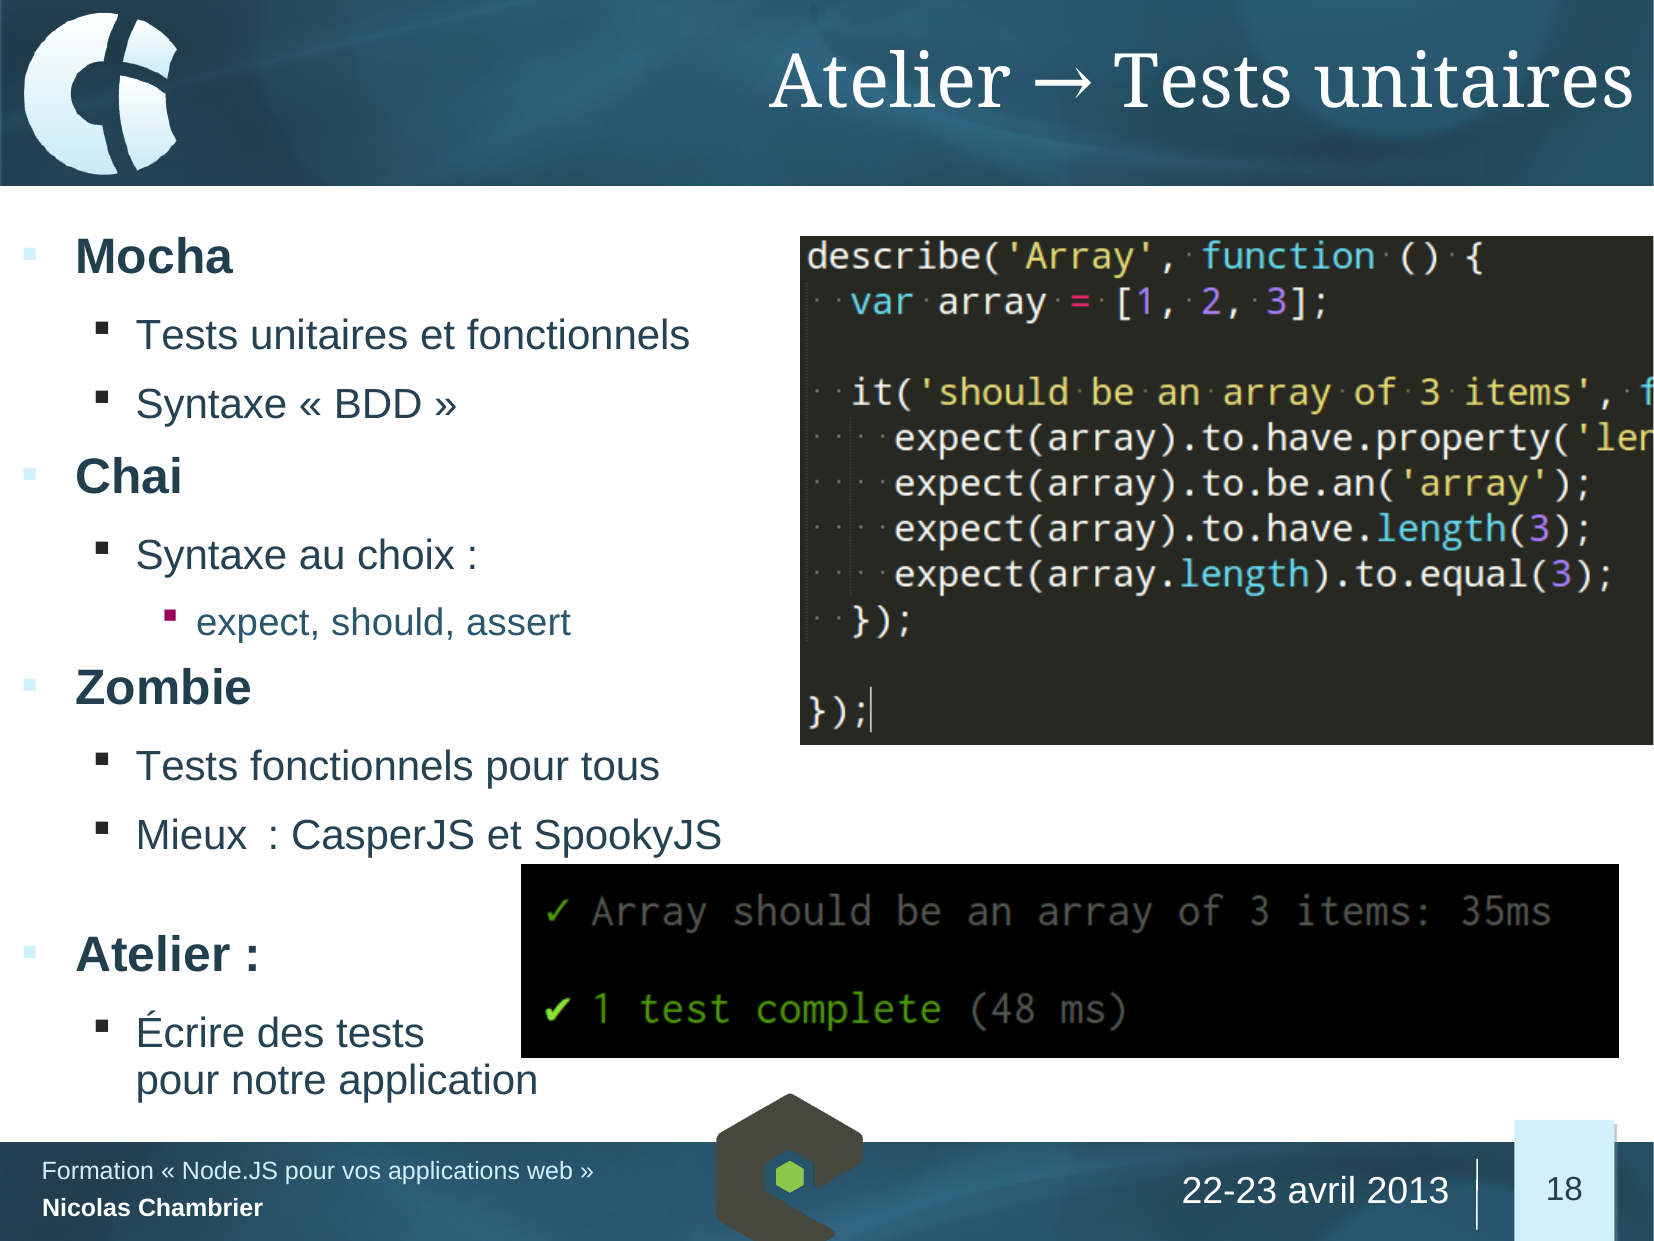

# Atelier → Tests unitaires
Mocha
Tests unitaires et fonctionnels
Syntaxe « BDD »
Chai
Syntaxe au choix :
expect, should, assert
Zombie
Tests fonctionnels pour tous
Mieux  : CasperJS et SpookyJS
Atelier :
Écrire des tests
pour notre application